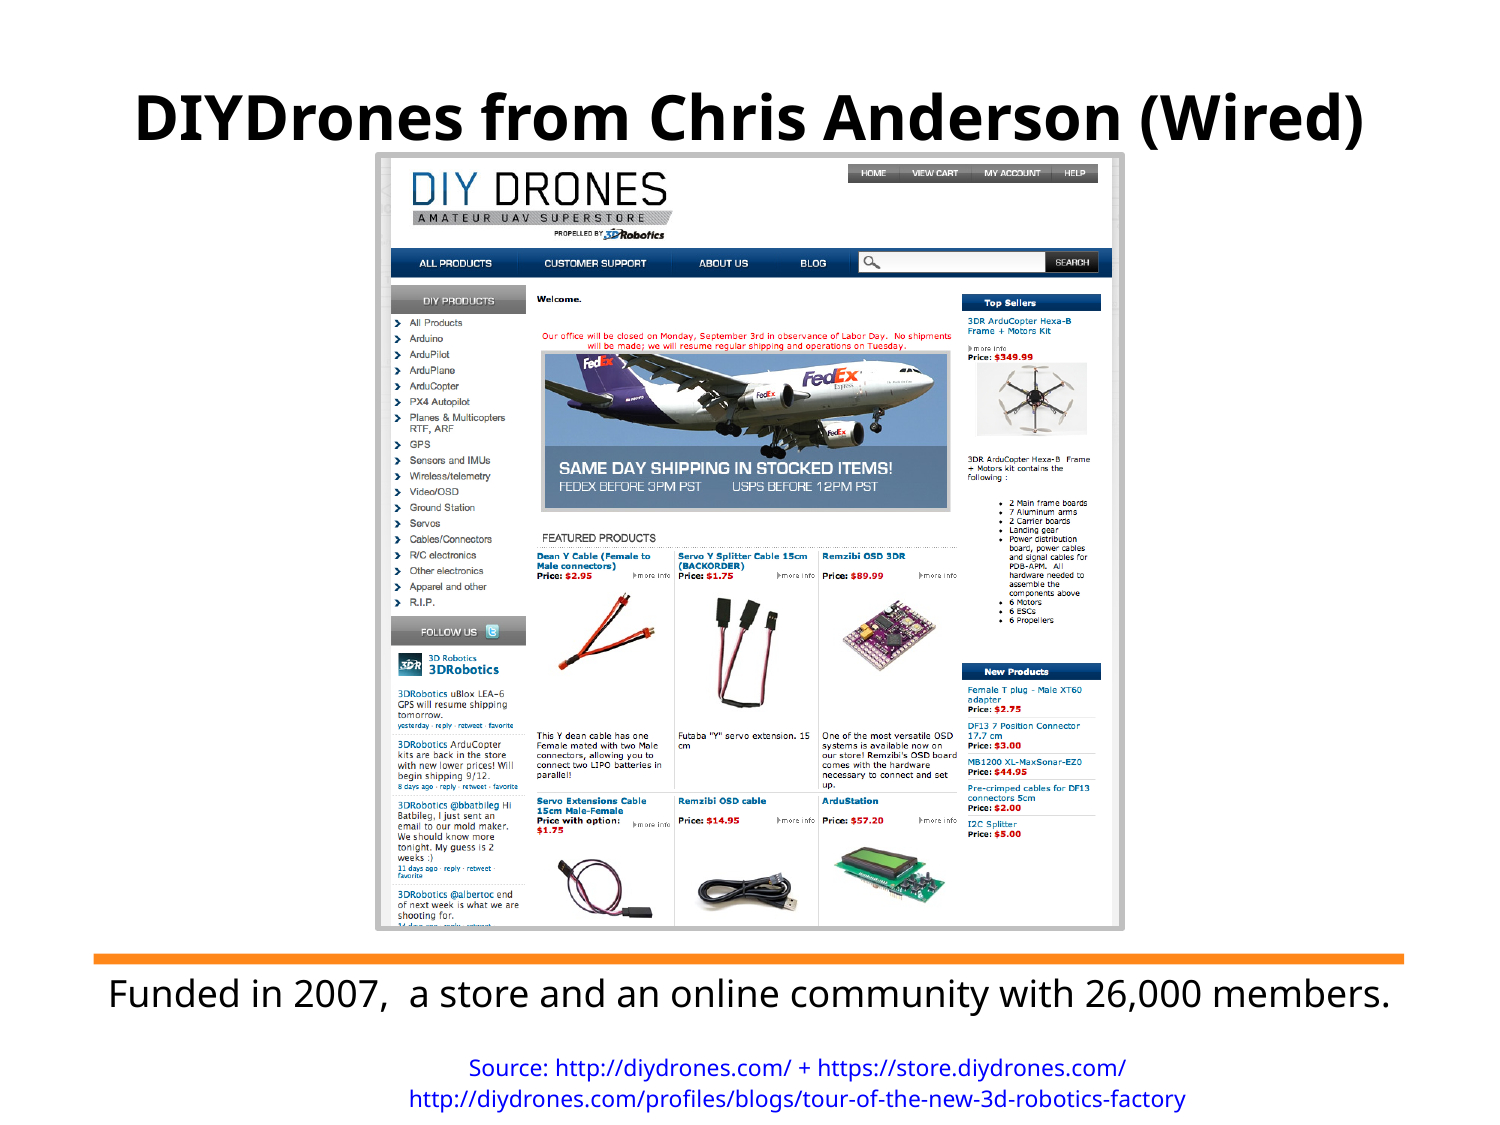

# DIYDrones from Chris Anderson (Wired)
Funded in 2007, a store and an online community with 26,000 members.
Source: http://diydrones.com/ + https://store.diydrones.com/
http://diydrones.com/profiles/blogs/tour-of-the-new-3d-robotics-factory